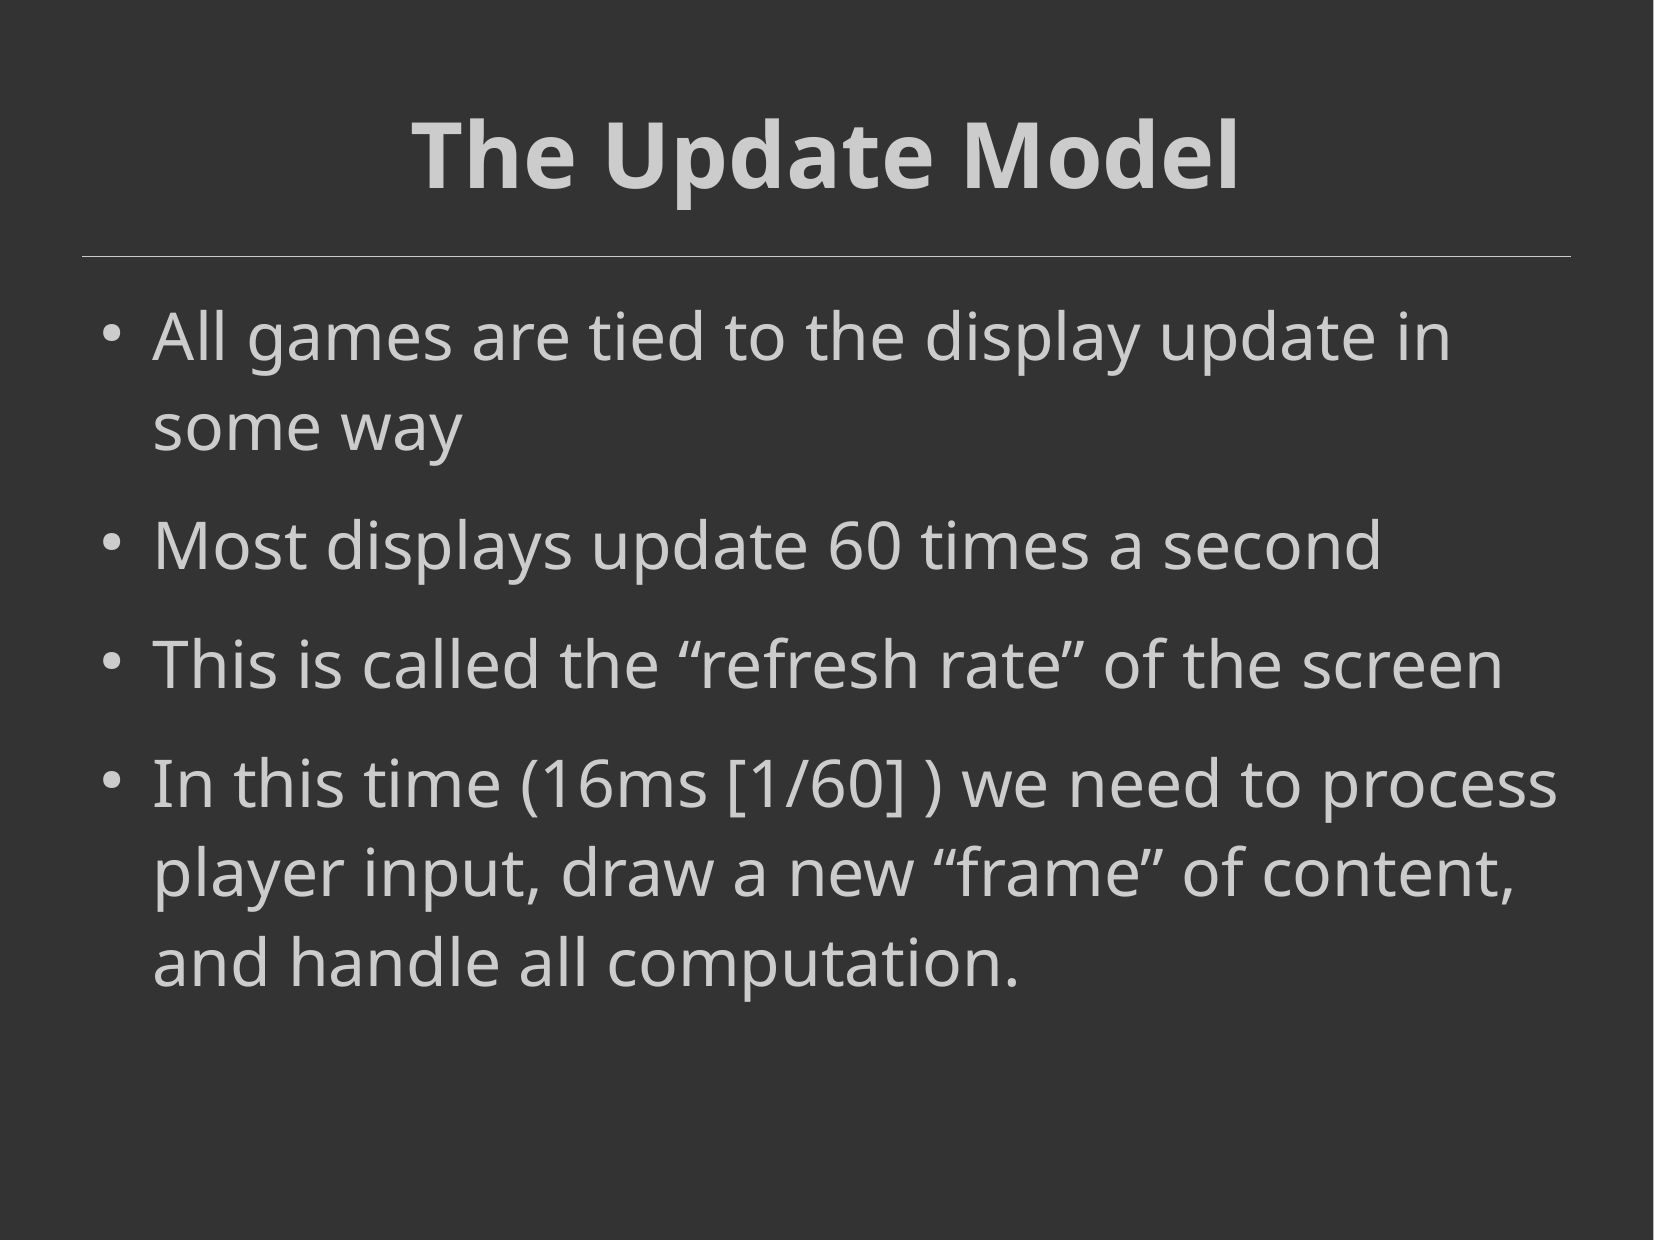

# The Update Model
All games are tied to the display update in some way
Most displays update 60 times a second
This is called the “refresh rate” of the screen
In this time (16ms [1/60] ) we need to process player input, draw a new “frame” of content, and handle all computation.